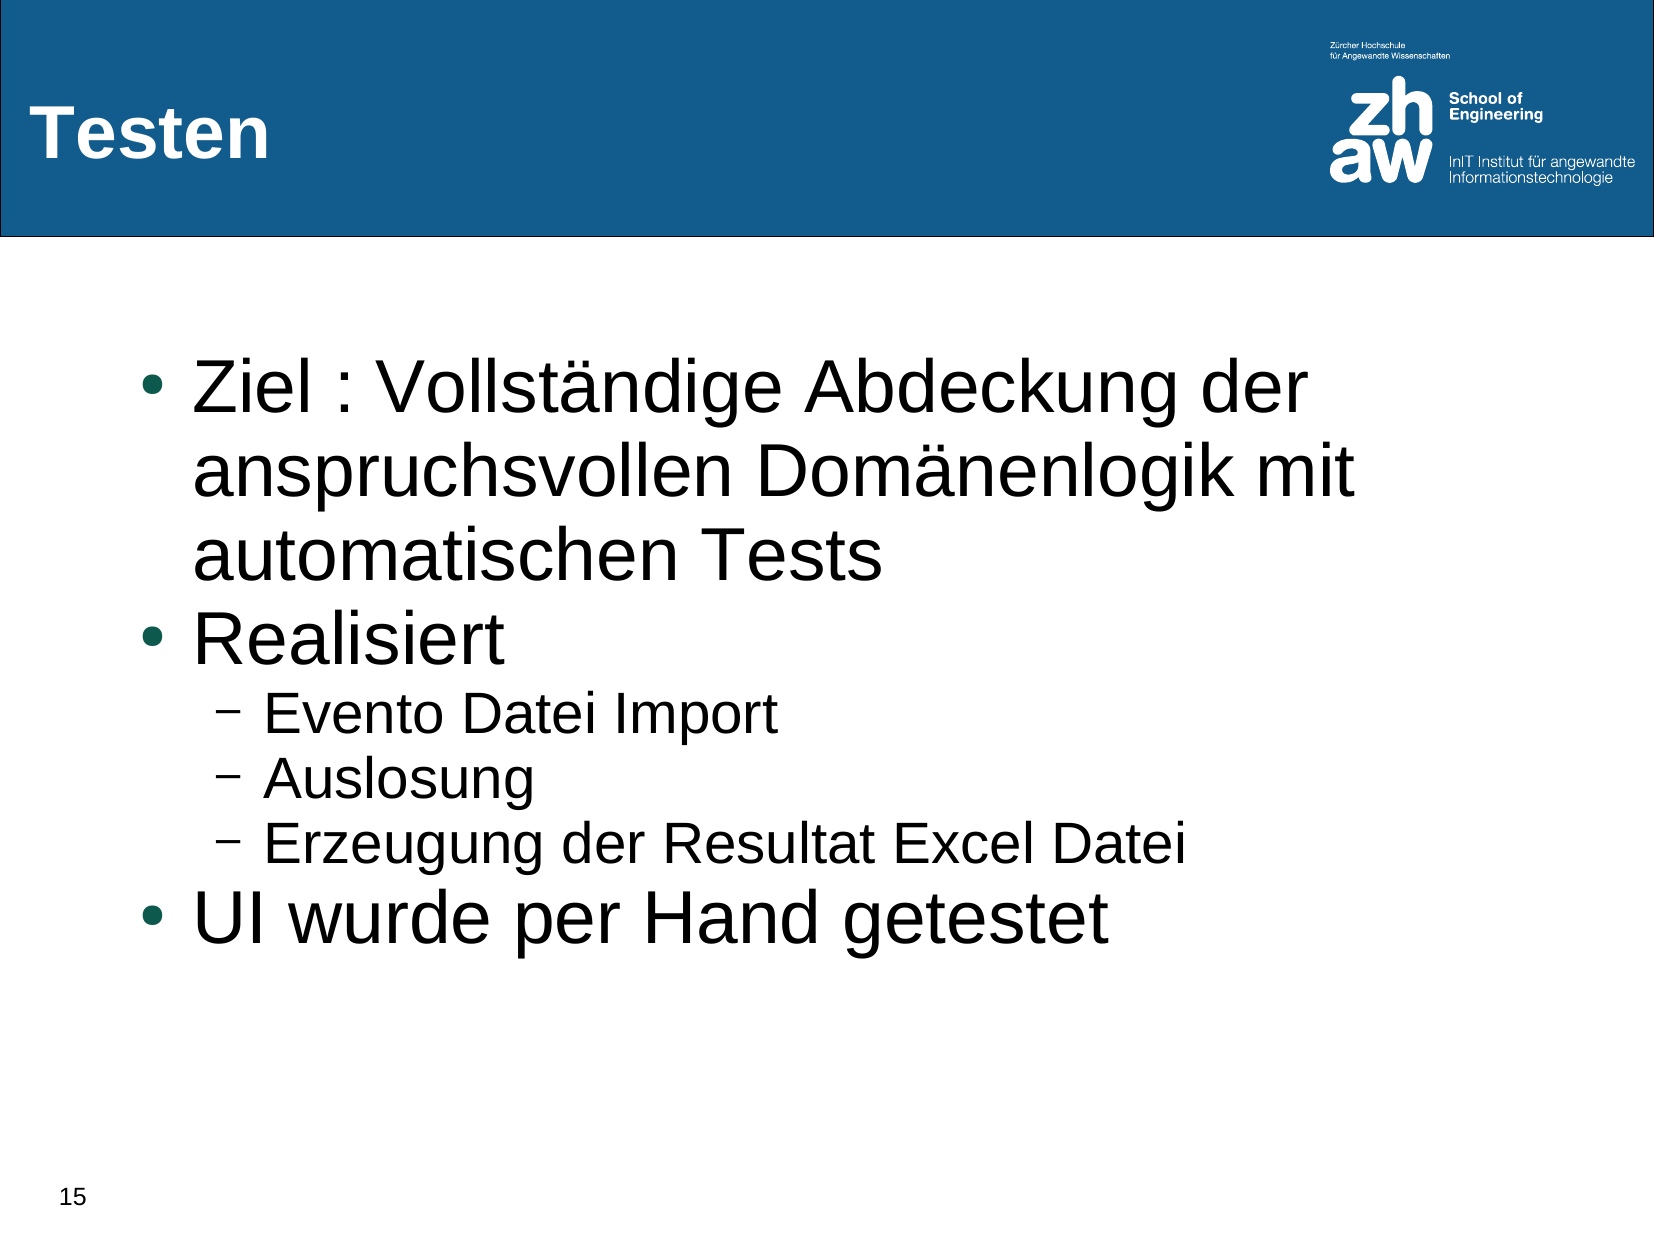

# Testen
Ziel : Vollständige Abdeckung der anspruchsvollen Domänenlogik mit automatischen Tests
Realisiert
Evento Datei Import
Auslosung
Erzeugung der Resultat Excel Datei
UI wurde per Hand getestet